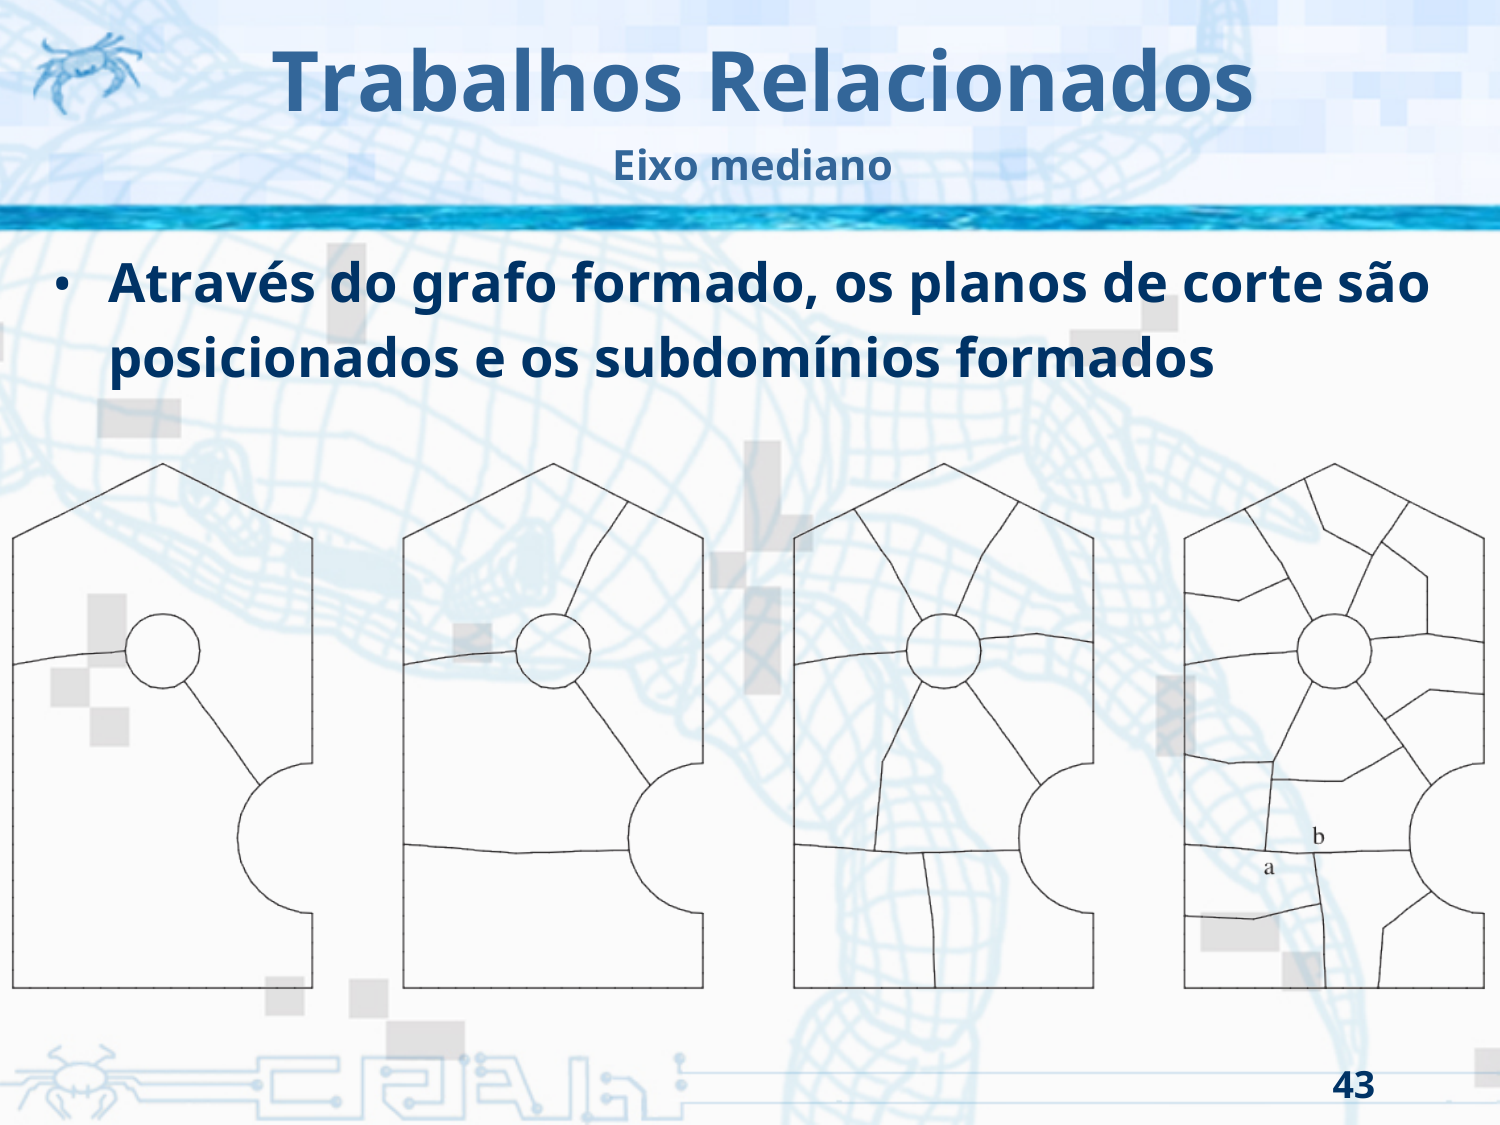

Trabalhos Relacionados
Eixo mediano
Através do grafo formado, os planos de corte são posicionados e os subdomínios formados